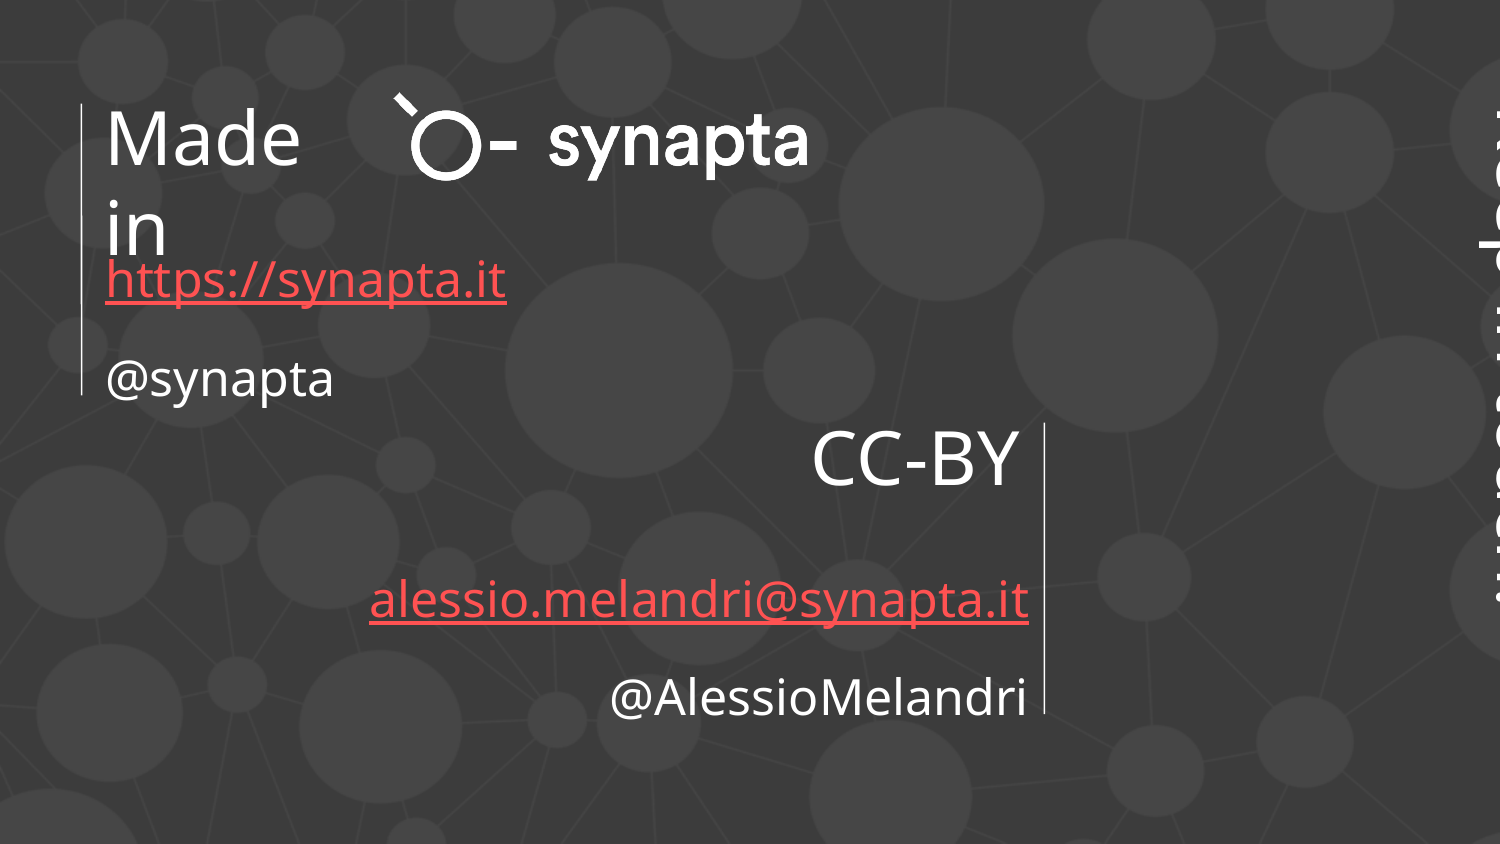

Made in
https://synapta.it
@synapta
# Keep in touch!
CC-BY
alessio.melandri@synapta.it
@AlessioMelandri